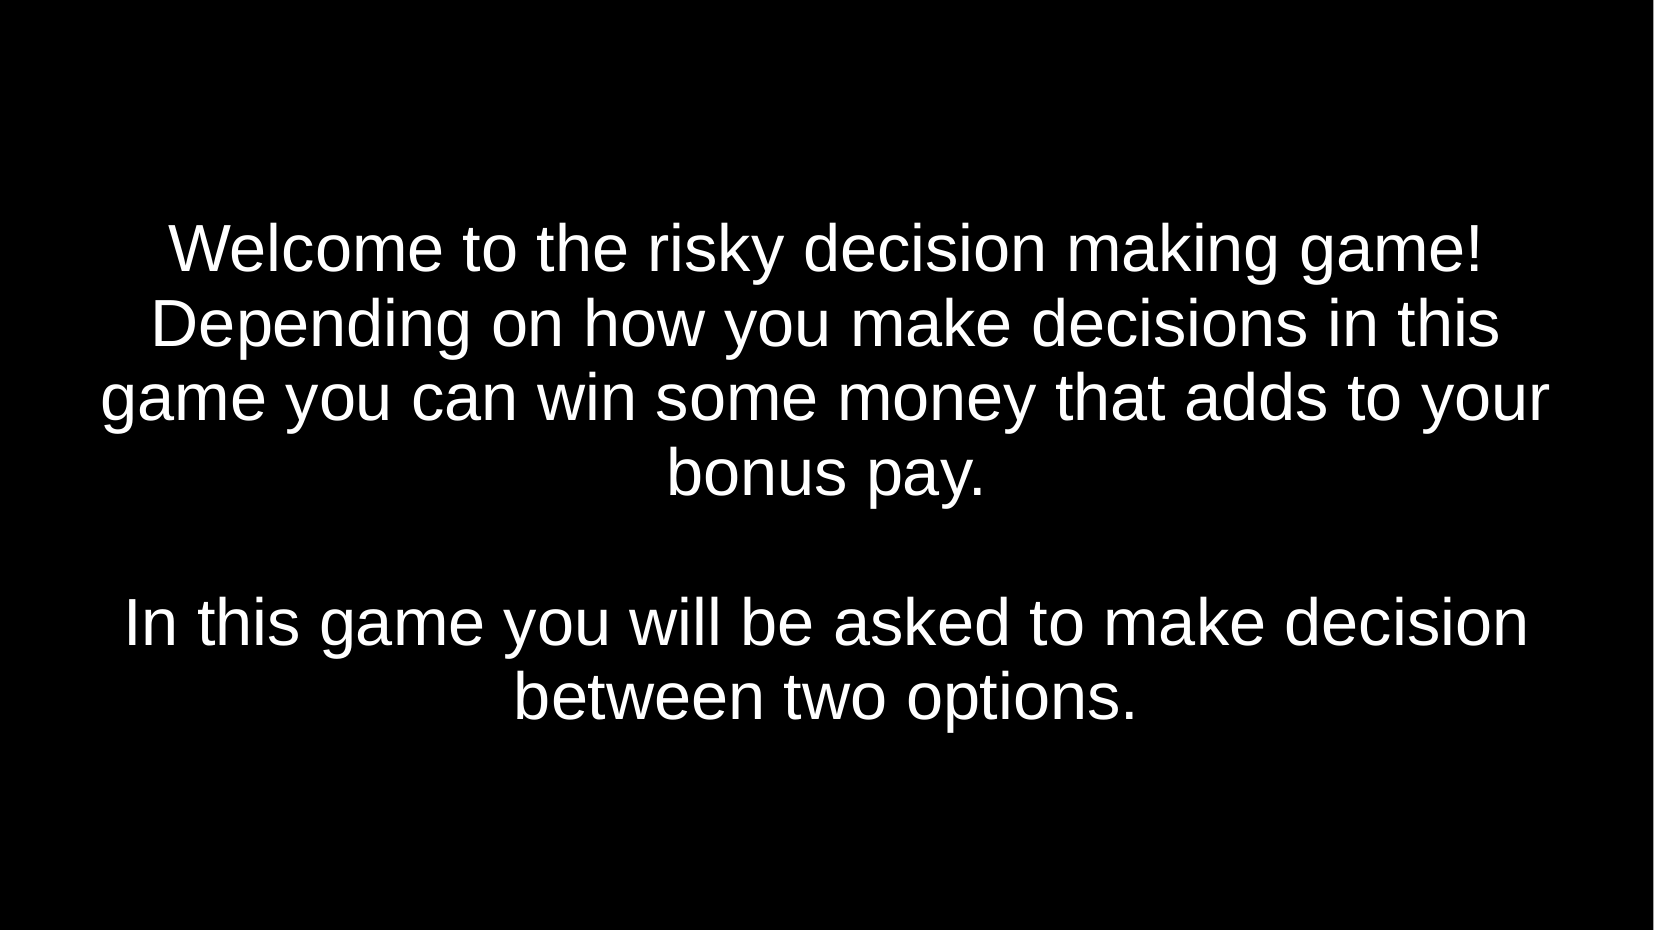

# Welcome to the risky decision making game! Depending on how you make decisions in this game you can win some money that adds to your bonus pay.
In this game you will be asked to make decision between two options.